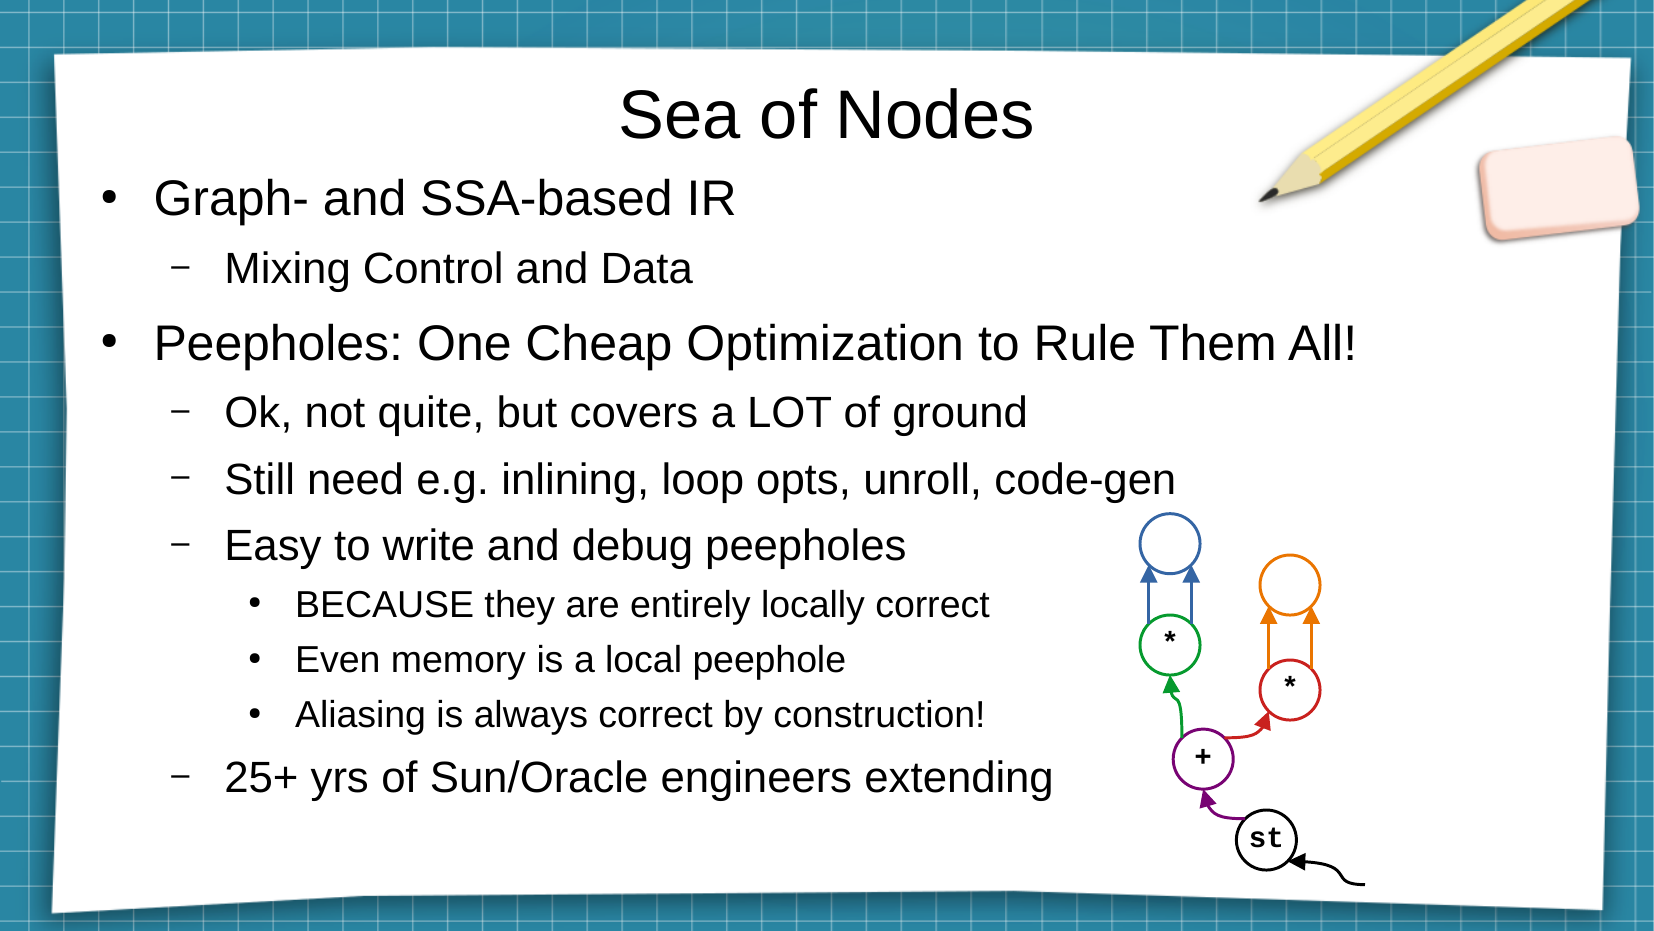

# Sea of Nodes
Graph- and SSA-based IR
Mixing Control and Data
Peepholes: One Cheap Optimization to Rule Them All!
Ok, not quite, but covers a LOT of ground
Still need e.g. inlining, loop opts, unroll, code-gen
Easy to write and debug peepholes
BECAUSE they are entirely locally correct
Even memory is a local peephole
Aliasing is always correct by construction!
25+ yrs of Sun/Oracle engineers extending
*
*
+
st